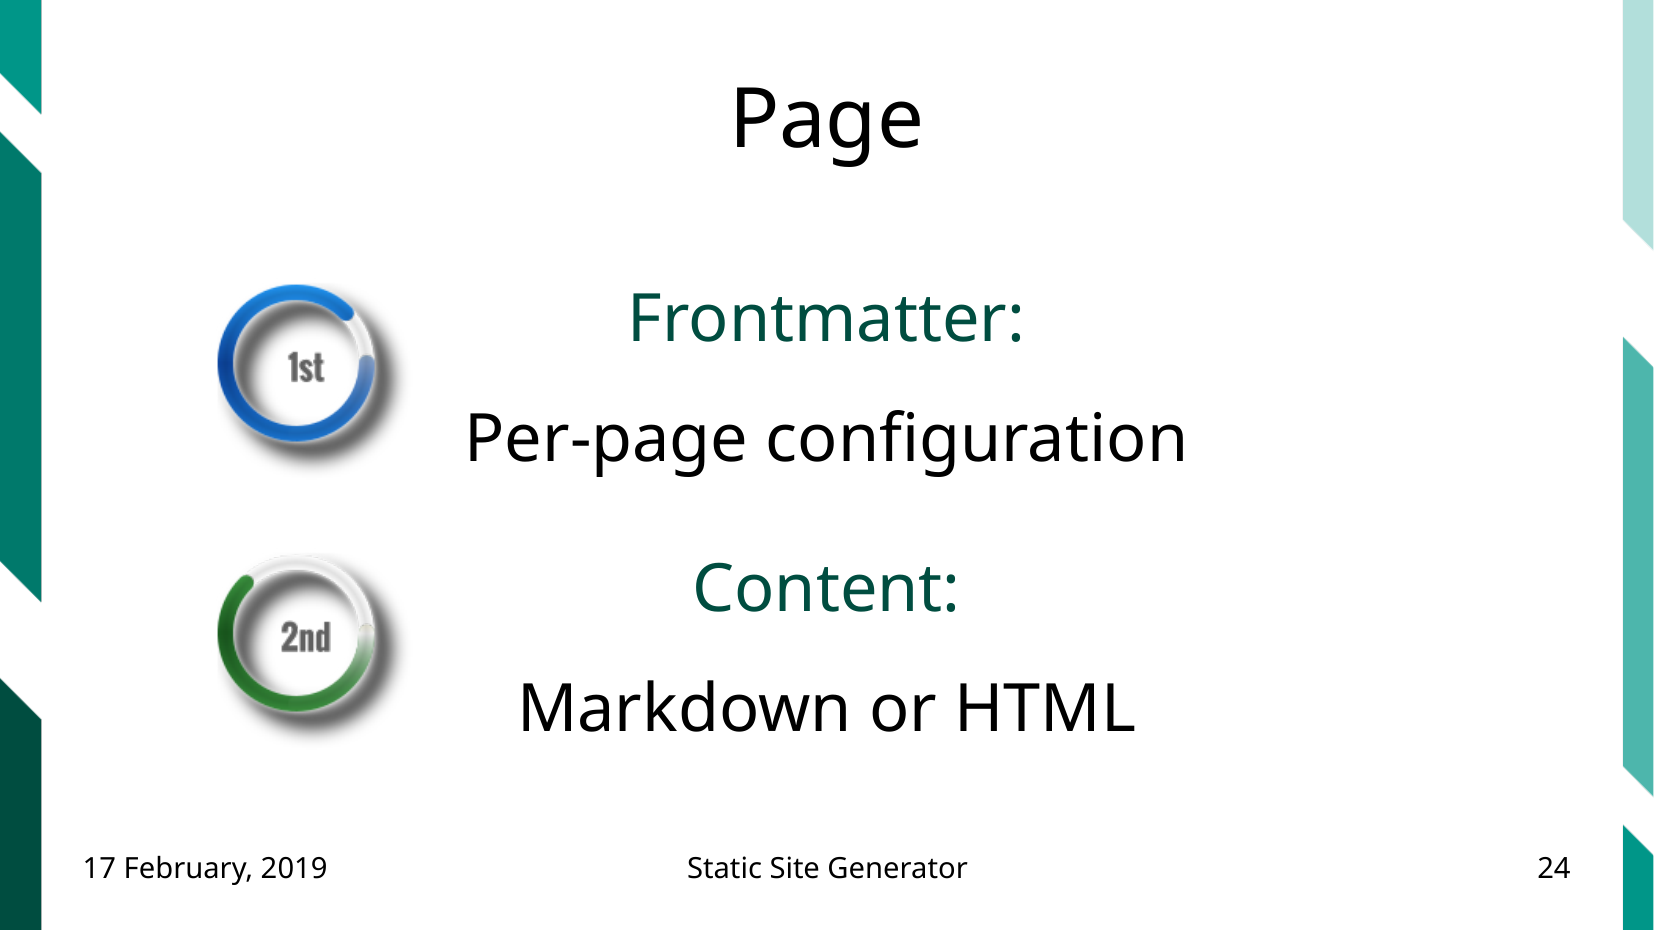

# Page
Frontmatter:
Per-page configuration
Content:
Markdown or HTML
17 February, 2019
Static Site Generator
24